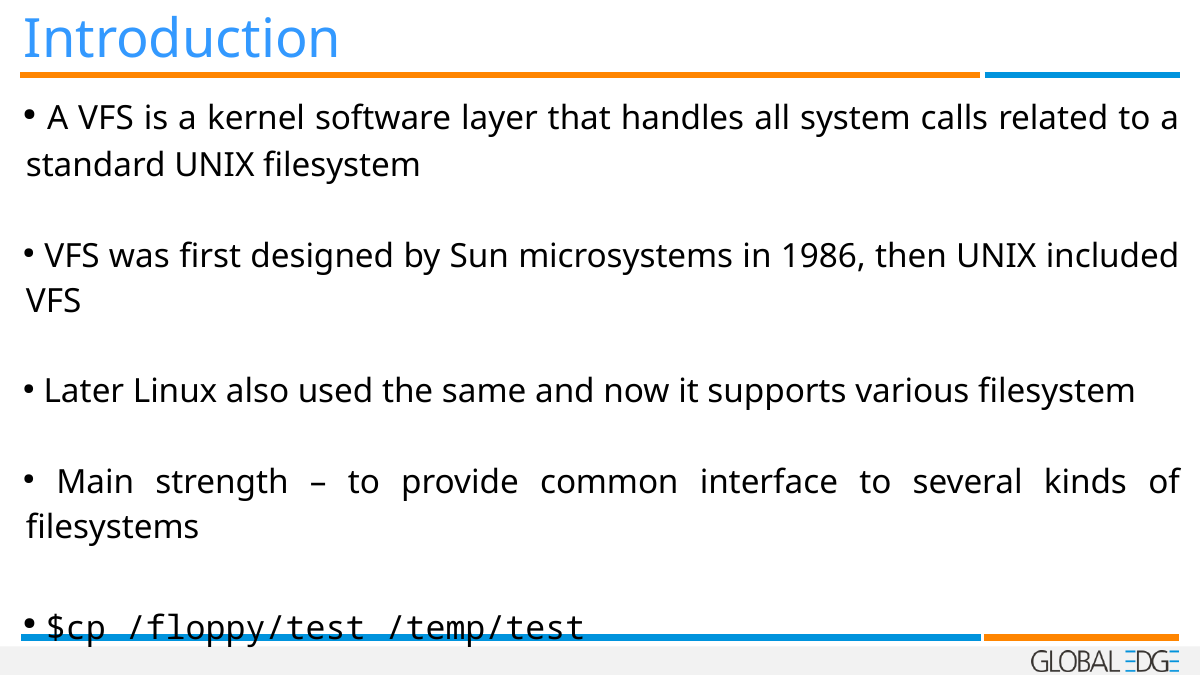

# Introduction
 A VFS is a kernel software layer that handles all system calls related to a standard UNIX filesystem
 VFS was first designed by Sun microsystems in 1986, then UNIX included VFS
 Later Linux also used the same and now it supports various filesystem
 Main strength – to provide common interface to several kinds of filesystems
 $cp /floppy/test /temp/test